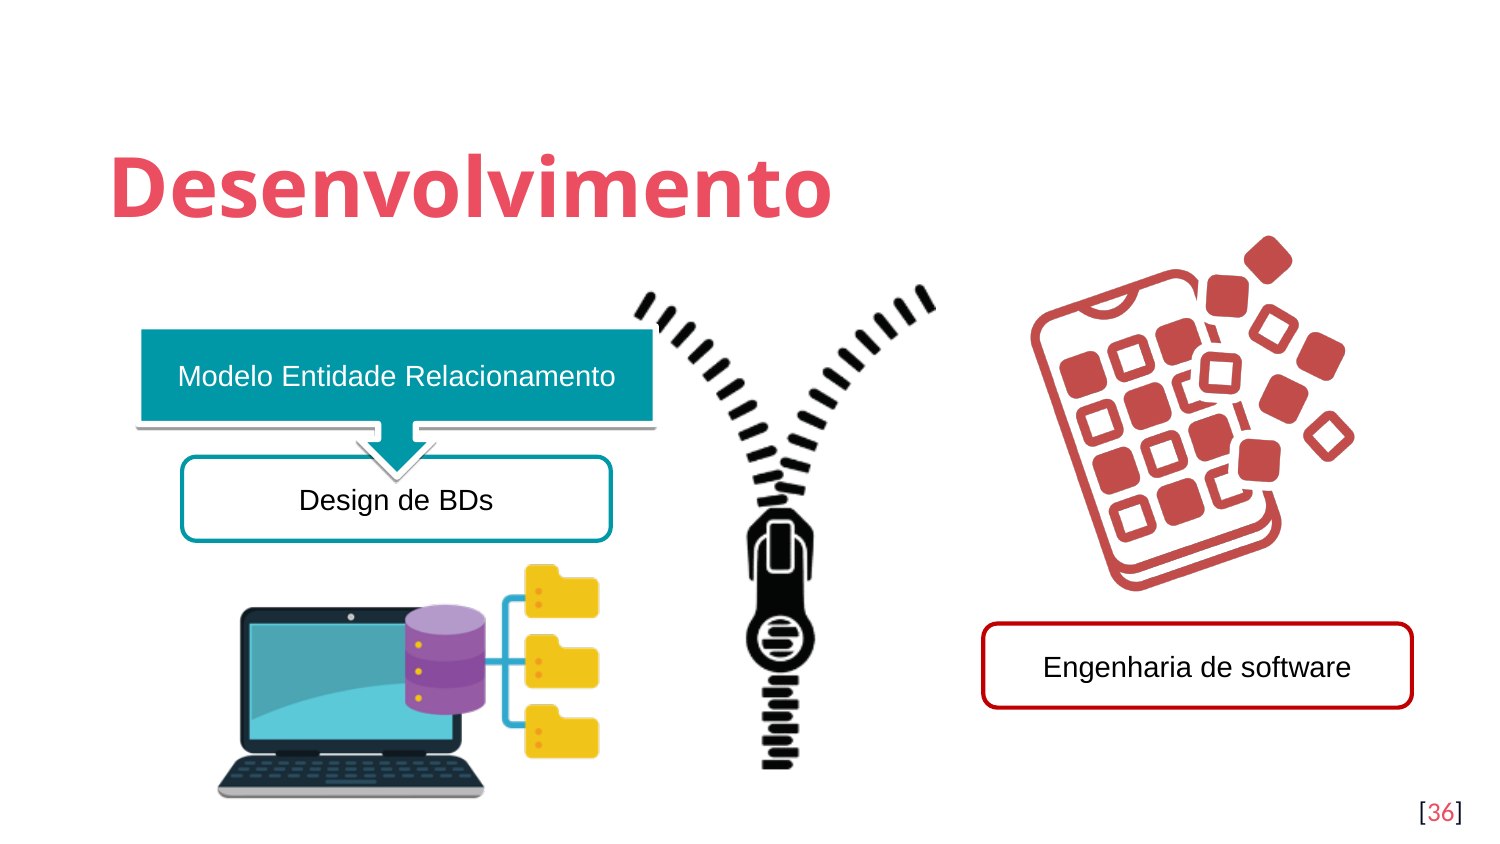

Desenvolvimento
Modelo Entidade Relacionamento
Design de BDs
Engenharia de software